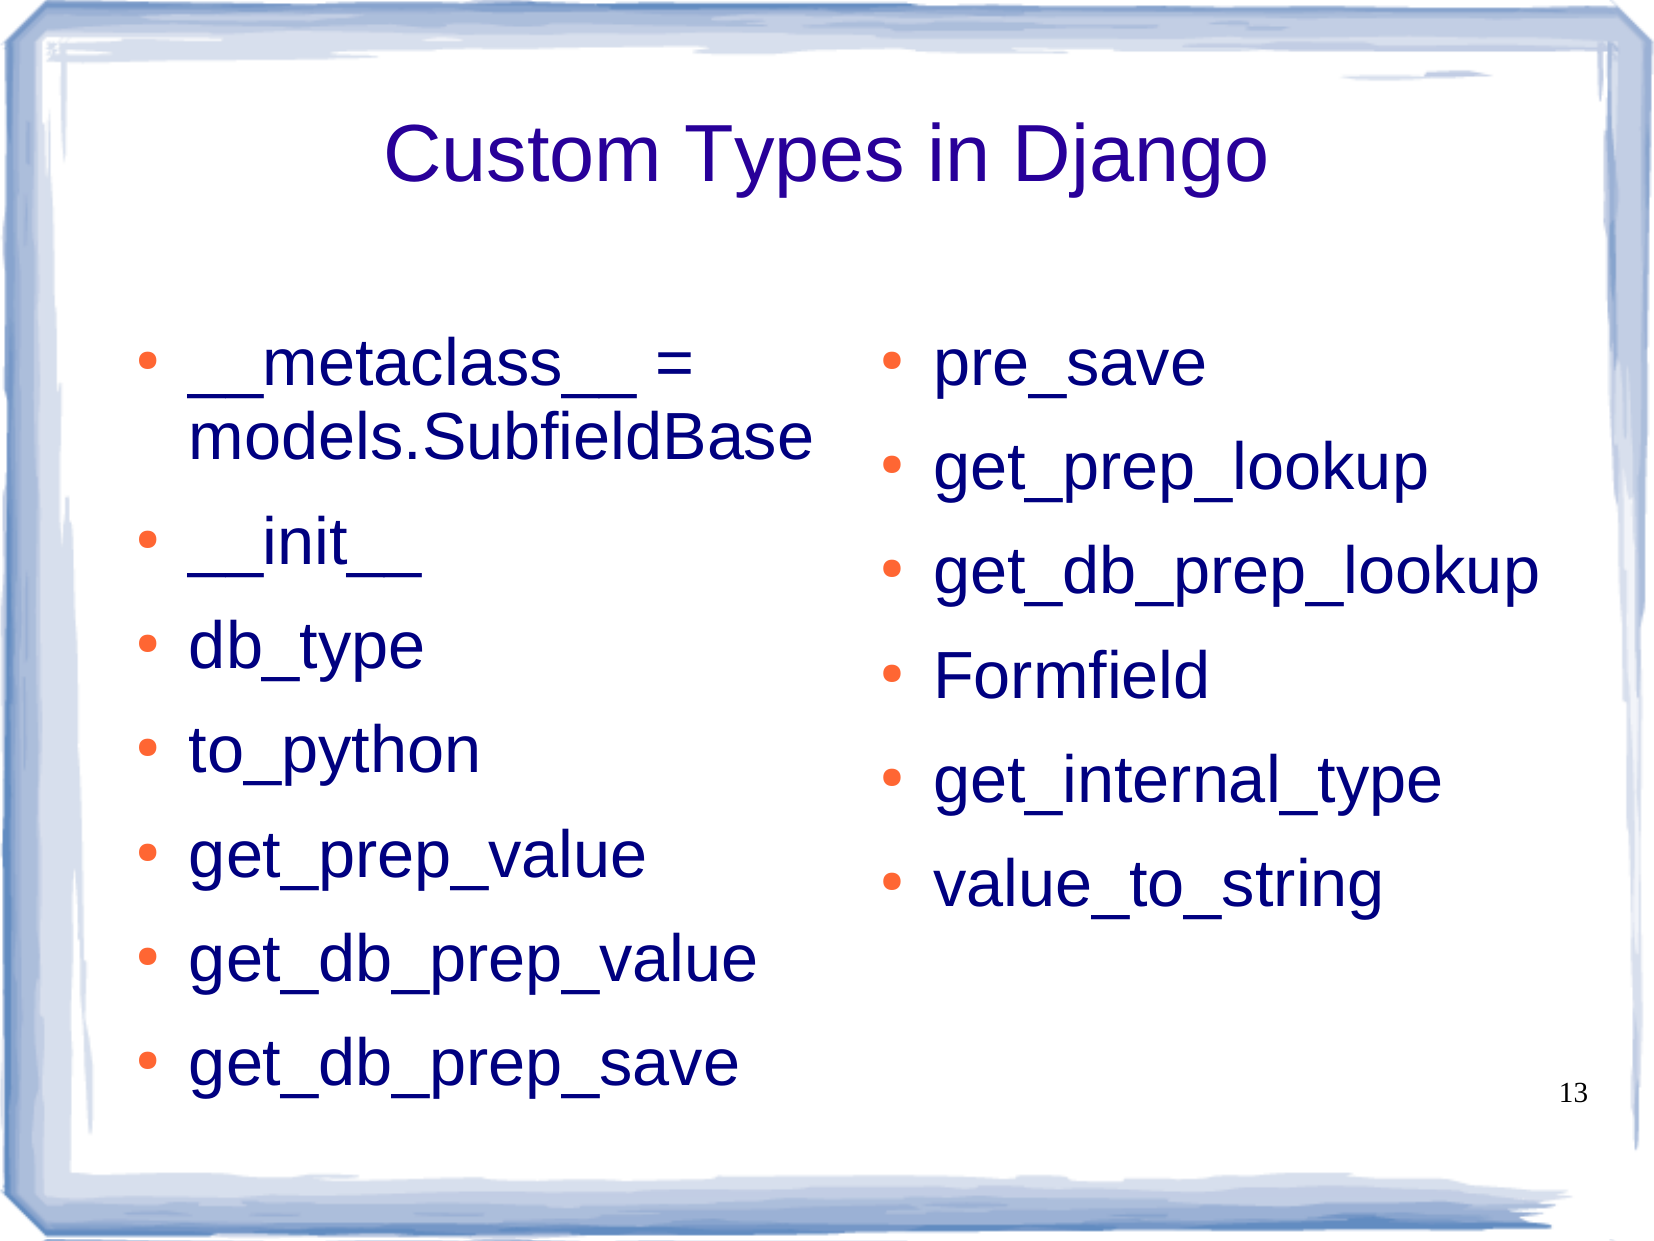

# Custom Types in Django
__metaclass__ = models.SubfieldBase
__init__
db_type
to_python
get_prep_value
get_db_prep_value
get_db_prep_save
pre_save
get_prep_lookup
get_db_prep_lookup
Formfield
get_internal_type
value_to_string
13